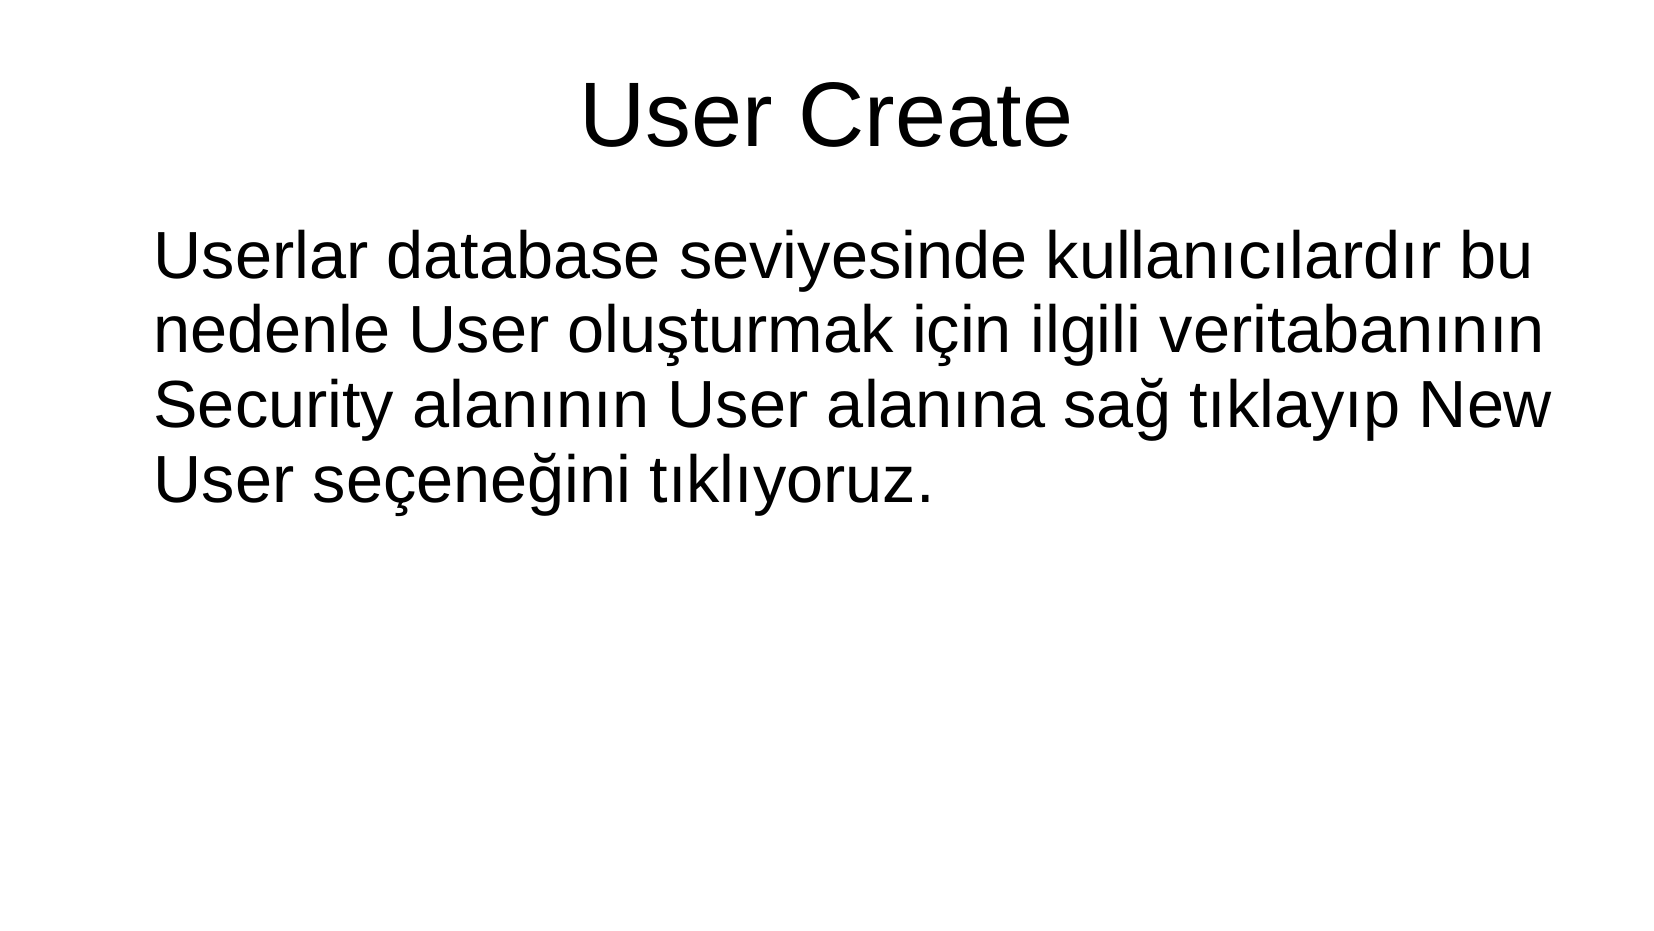

# User Create
Userlar database seviyesinde kullanıcılardır bu nedenle User oluşturmak için ilgili veritabanının Security alanının User alanına sağ tıklayıp New User seçeneğini tıklıyoruz.